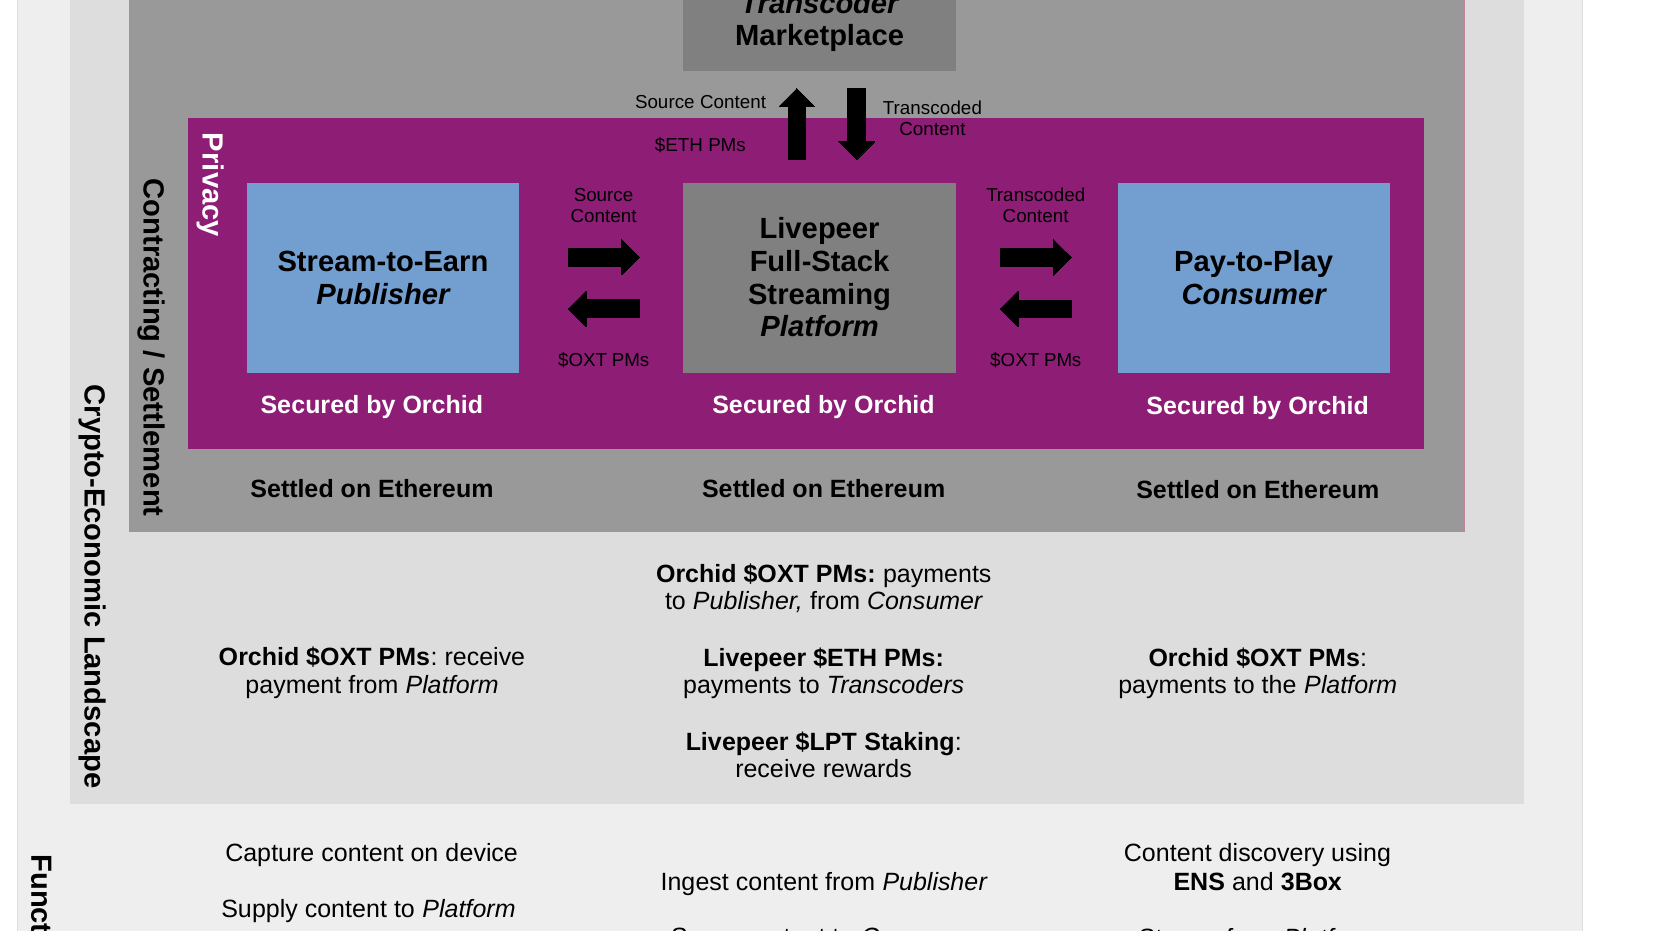

Contracting / Settlement
Crypto-Economic Landscape
Functionality
Privacy
Livepeer
Transcoder
Marketplace
Source Content
$ETH PMs
Transcoded
Content
Source
Content
Transcoded
Content
Stream-to-Earn
Publisher
Livepeer
Full-Stack
Streaming
Platform
Pay-to-Play
Consumer
$OXT PMs
$OXT PMs
Secured by Orchid
Settled on Ethereum
Orchid $OXT PMs: receive payment from Platform
Capture content on device
Supply content to Platform
Content naming & metadata using ENS and 3Box
Secured by Orchid
Settled on Ethereum
Orchid $OXT PMs: payments to Publisher, from Consumer
Livepeer $ETH PMs: payments to Transcoders
Livepeer $LPT Staking: receive rewards
Ingest content from Publisher
Serve content to Consumer
Secured by Orchid
Settled on Ethereum
Orchid $OXT PMs: payments to the Platform
Content discovery using ENS and 3Box
Stream from Platform
Play content on device